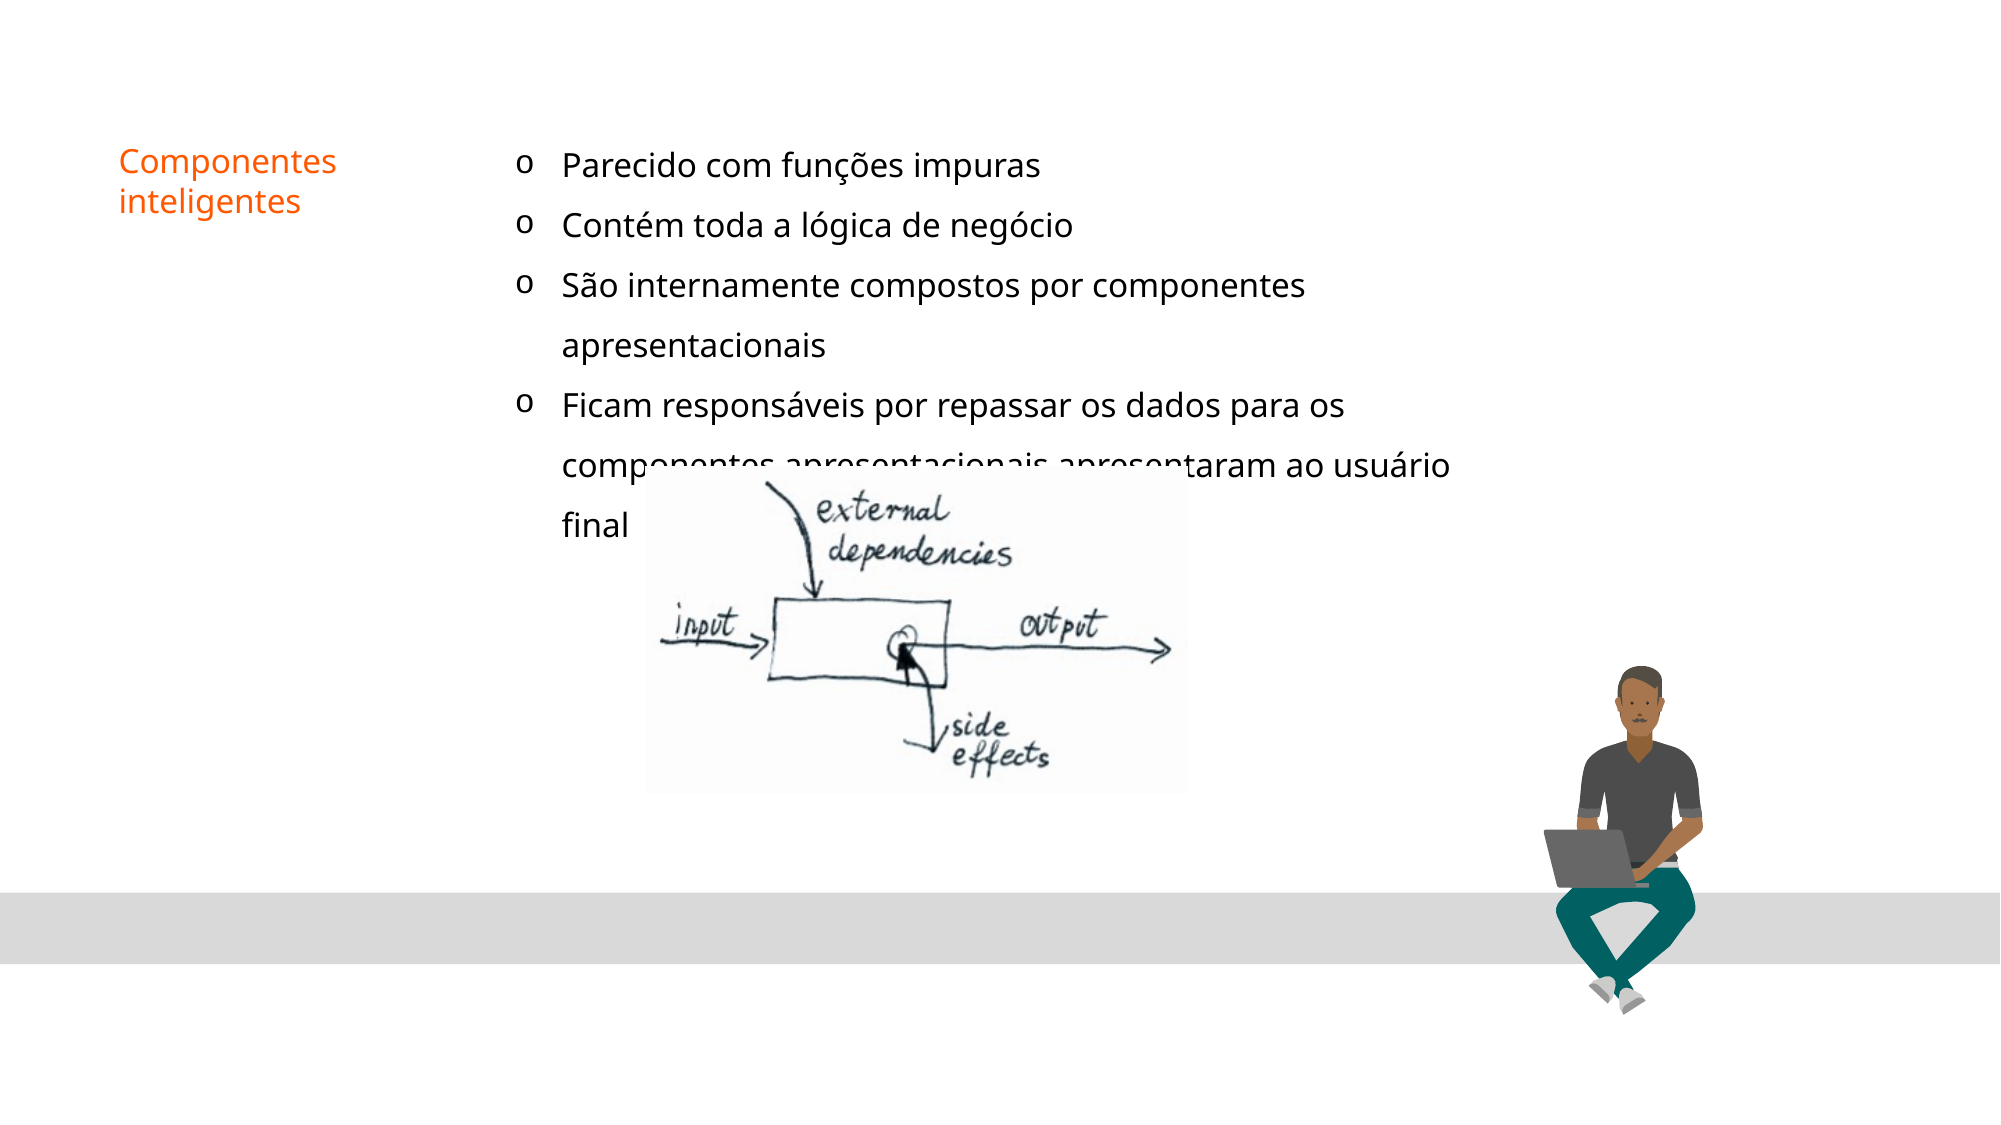

Parecido com funções impuras
Contém toda a lógica de negócio
São internamente compostos por componentes apresentacionais
Ficam responsáveis por repassar os dados para os componentes apresentacionais apresentaram ao usuário final
Componentes
inteligentes